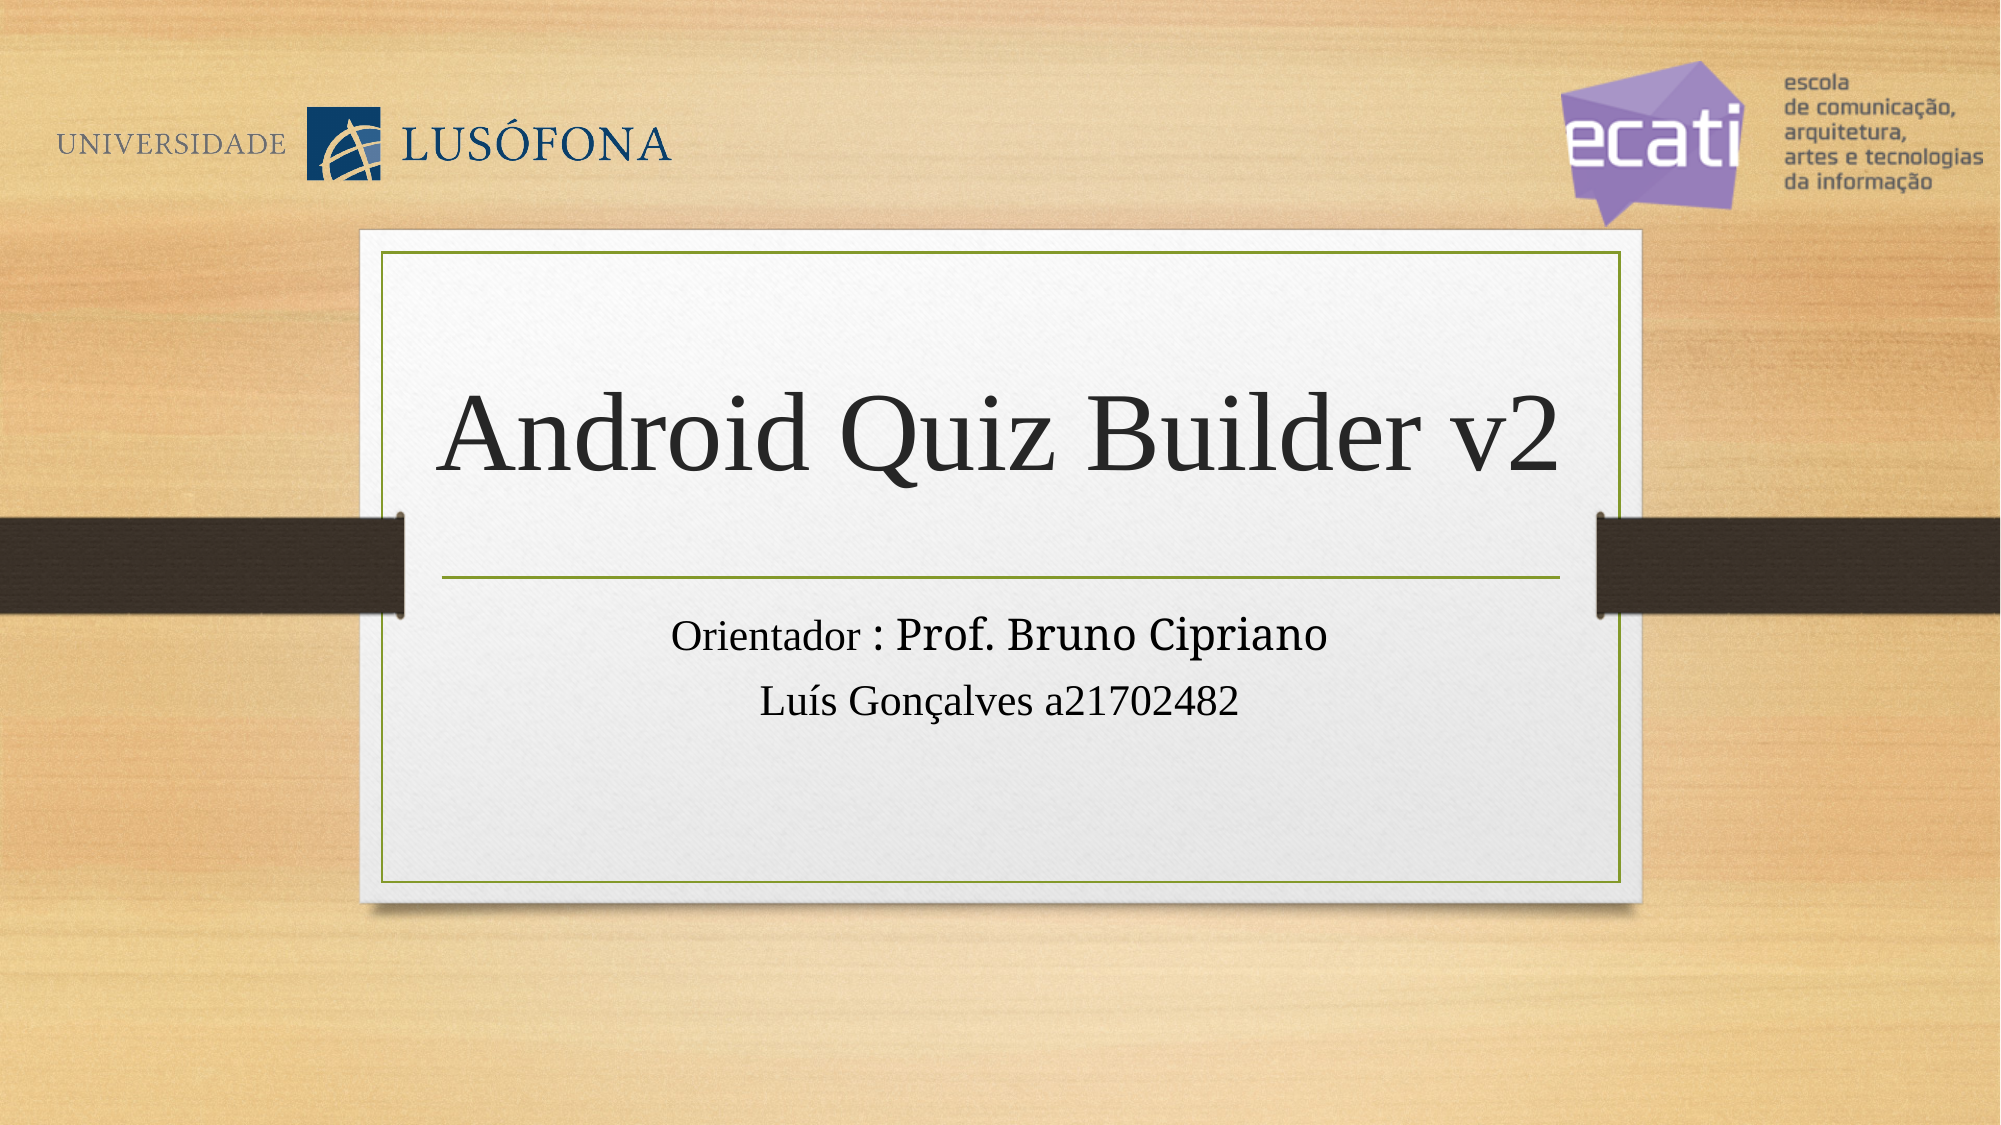

# Android Quiz Builder v2
Orientador : Prof. Bruno Cipriano
Luís Gonçalves a21702482